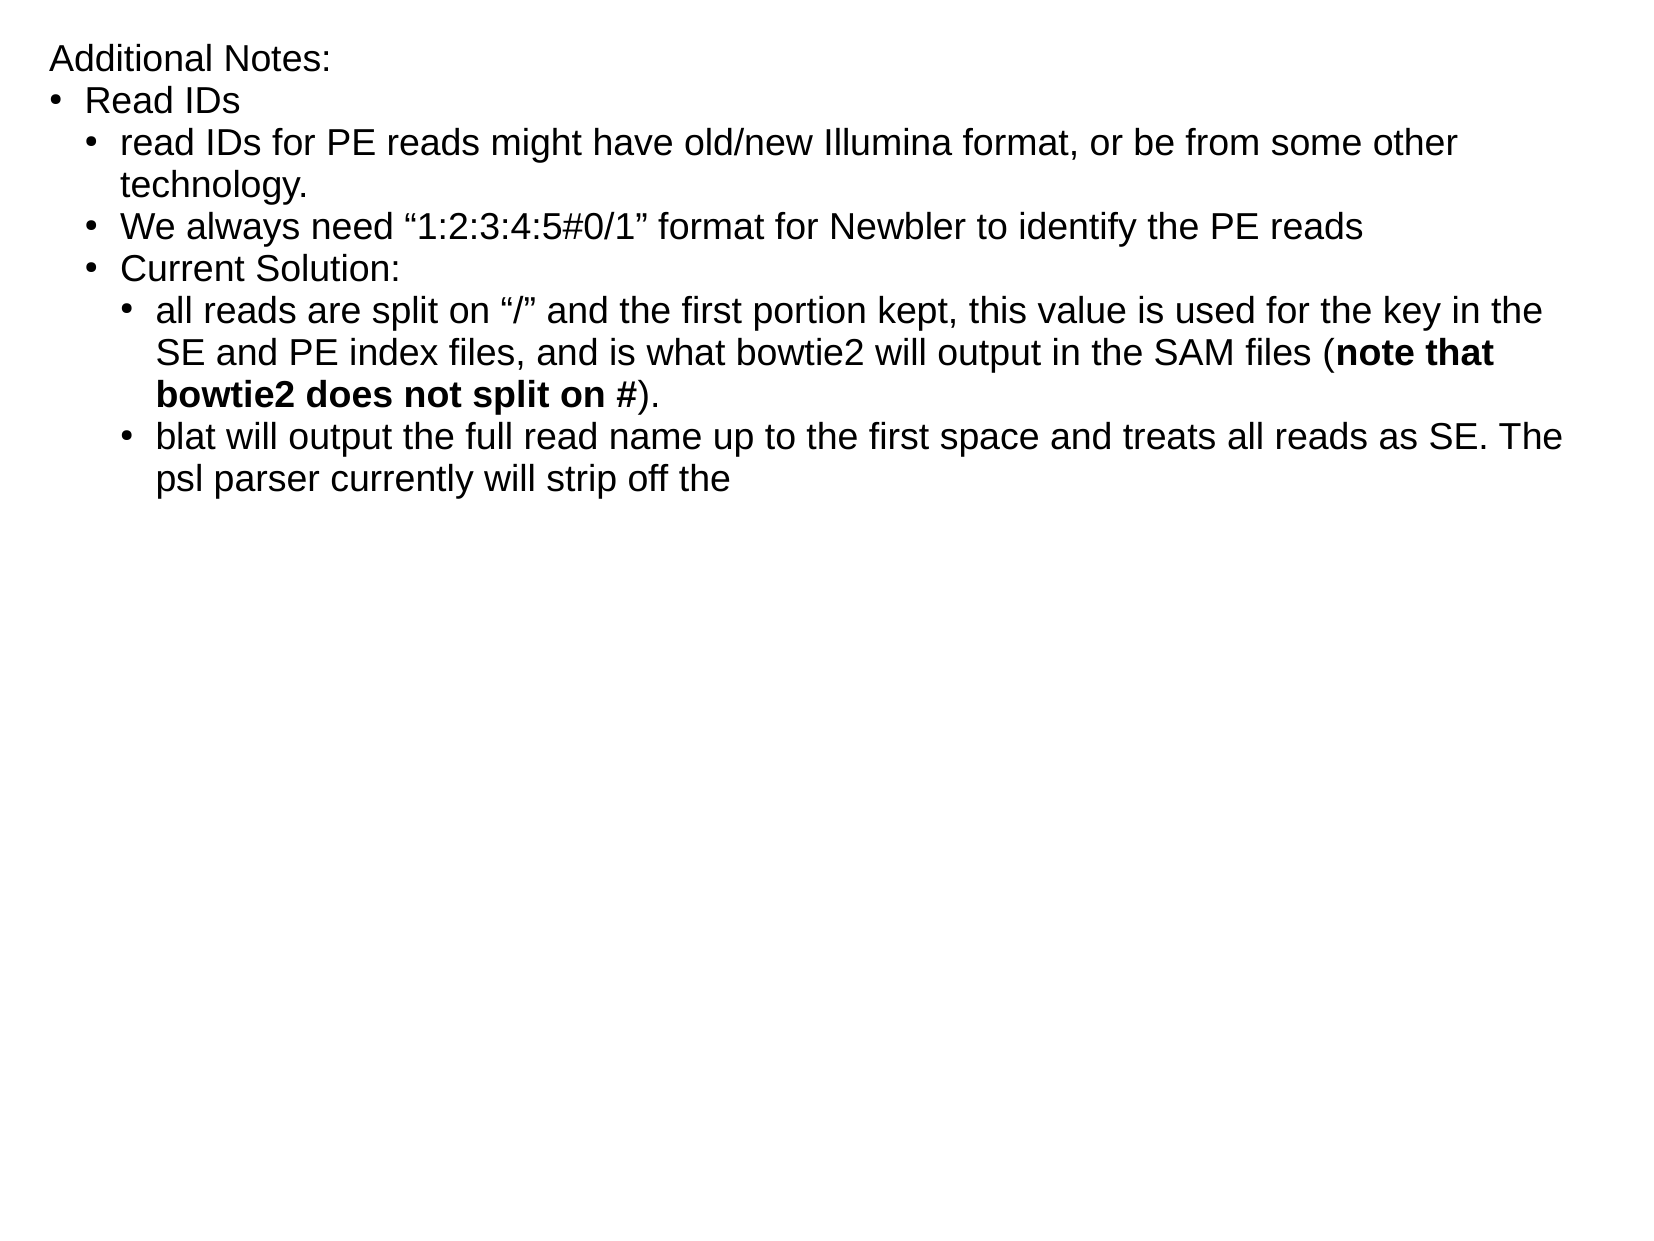

Additional Notes:
Read IDs
read IDs for PE reads might have old/new Illumina format, or be from some other technology.
We always need “1:2:3:4:5#0/1” format for Newbler to identify the PE reads
Current Solution:
all reads are split on “/” and the first portion kept, this value is used for the key in the SE and PE index files, and is what bowtie2 will output in the SAM files (note that bowtie2 does not split on #).
blat will output the full read name up to the first space and treats all reads as SE. The psl parser currently will strip off the